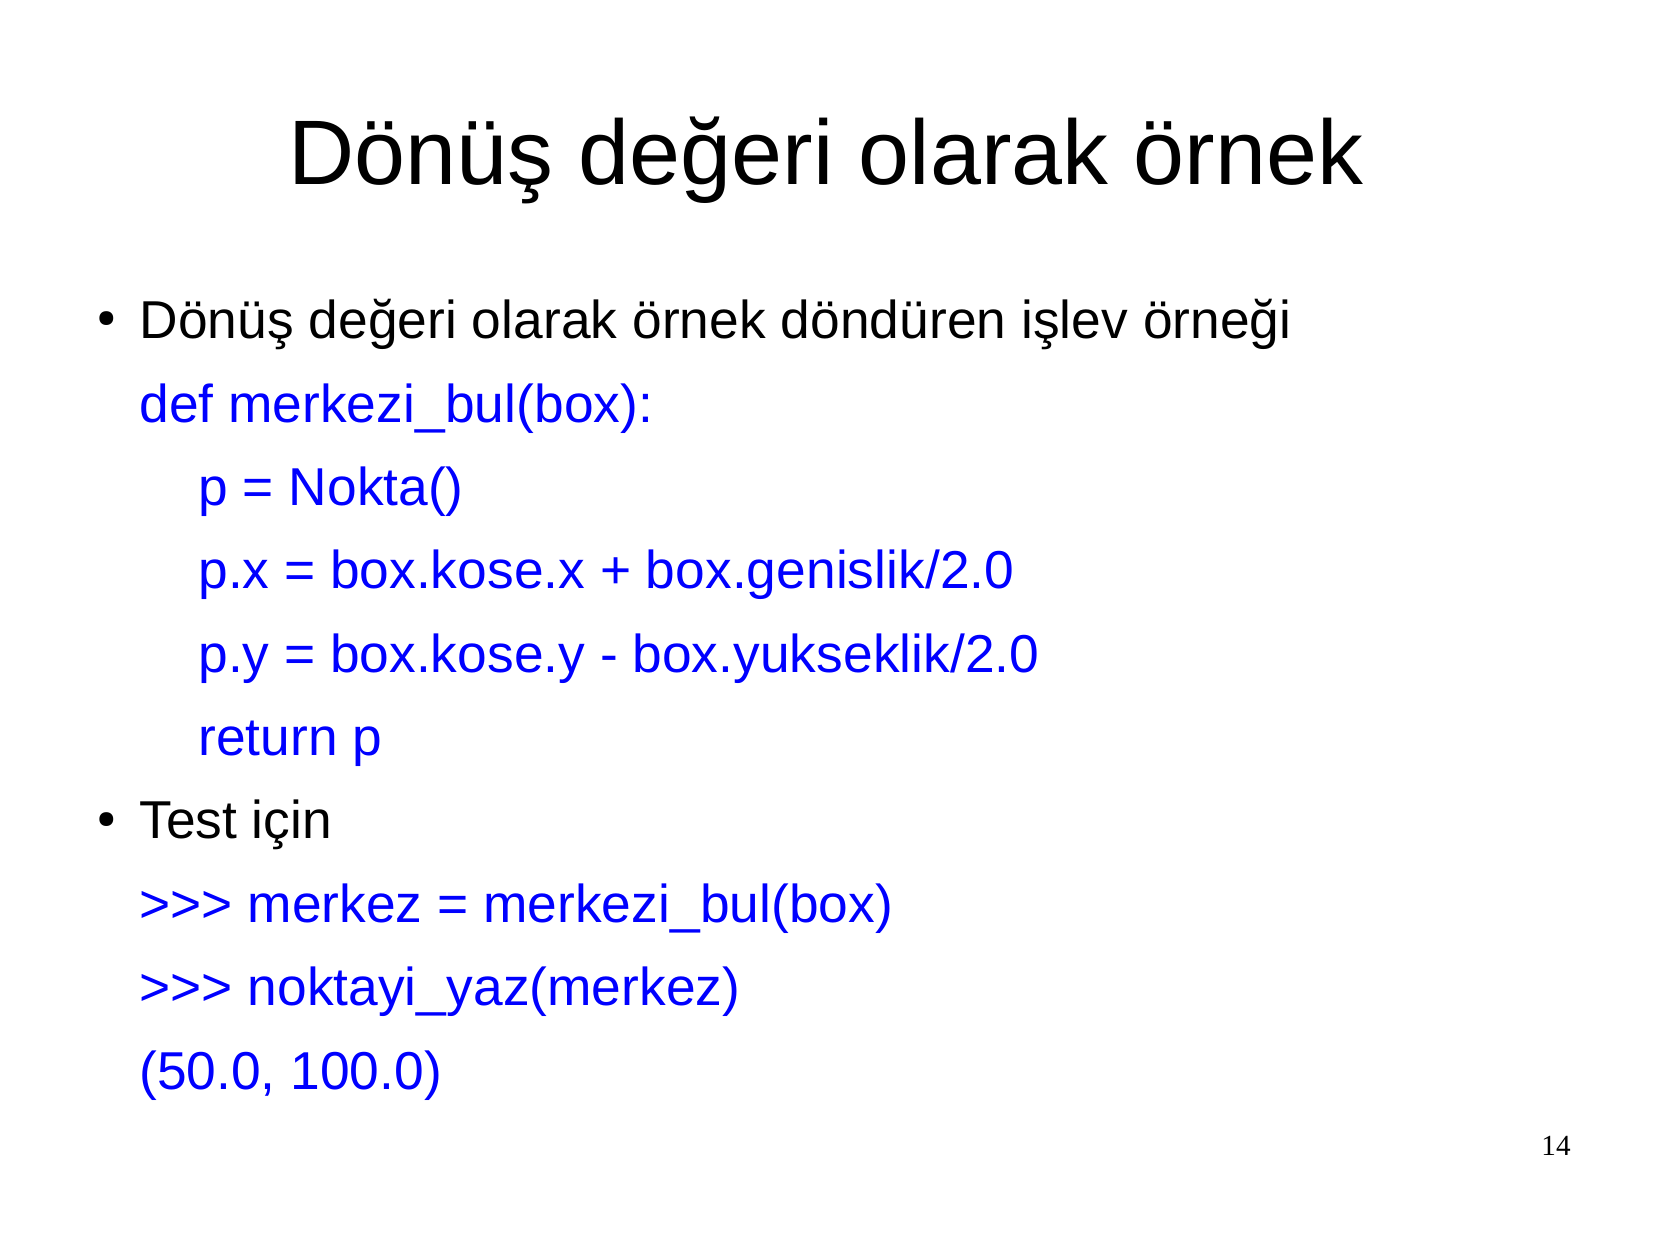

# Dönüş değeri olarak örnek
Dönüş değeri olarak örnek döndüren işlev örneği
def merkezi_bul(box):
 p = Nokta()
 p.x = box.kose.x + box.genislik/2.0
 p.y = box.kose.y - box.yukseklik/2.0
 return p
Test için
>>> merkez = merkezi_bul(box)
>>> noktayi_yaz(merkez)
(50.0, 100.0)
14